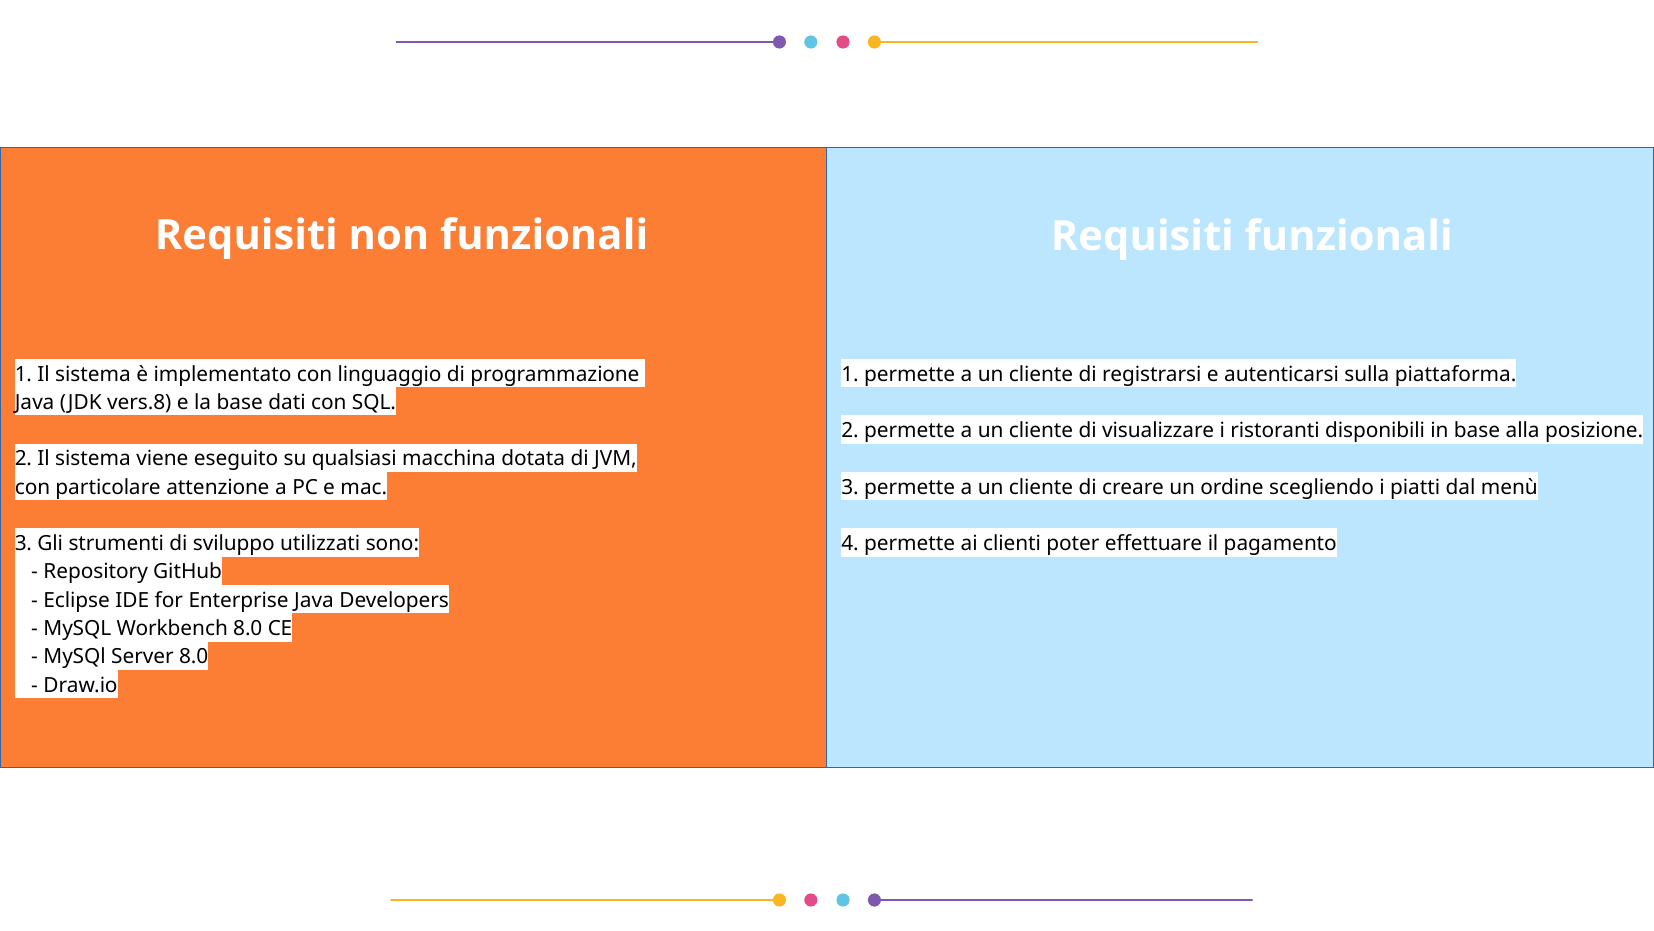

1. Il sistema è implementato con linguaggio di programmazione
Java (JDK vers.8) e la base dati con SQL.
2. Il sistema viene eseguito su qualsiasi macchina dotata di JVM,
con particolare attenzione a PC e mac.
3. Gli strumenti di sviluppo utilizzati sono:
 - Repository GitHub
 - Eclipse IDE for Enterprise Java Developers
 - MySQL Workbench 8.0 CE
 - MySQl Server 8.0
 - Draw.io
# Requisiti non funzionali
1. permette a un cliente di registrarsi e autenticarsi sulla piattaforma.
2. permette a un cliente di visualizzare i ristoranti disponibili in base alla posizione.
3. permette a un cliente di creare un ordine scegliendo i piatti dal menù
4. permette ai clienti poter effettuare il pagamento
Requisiti funzionali